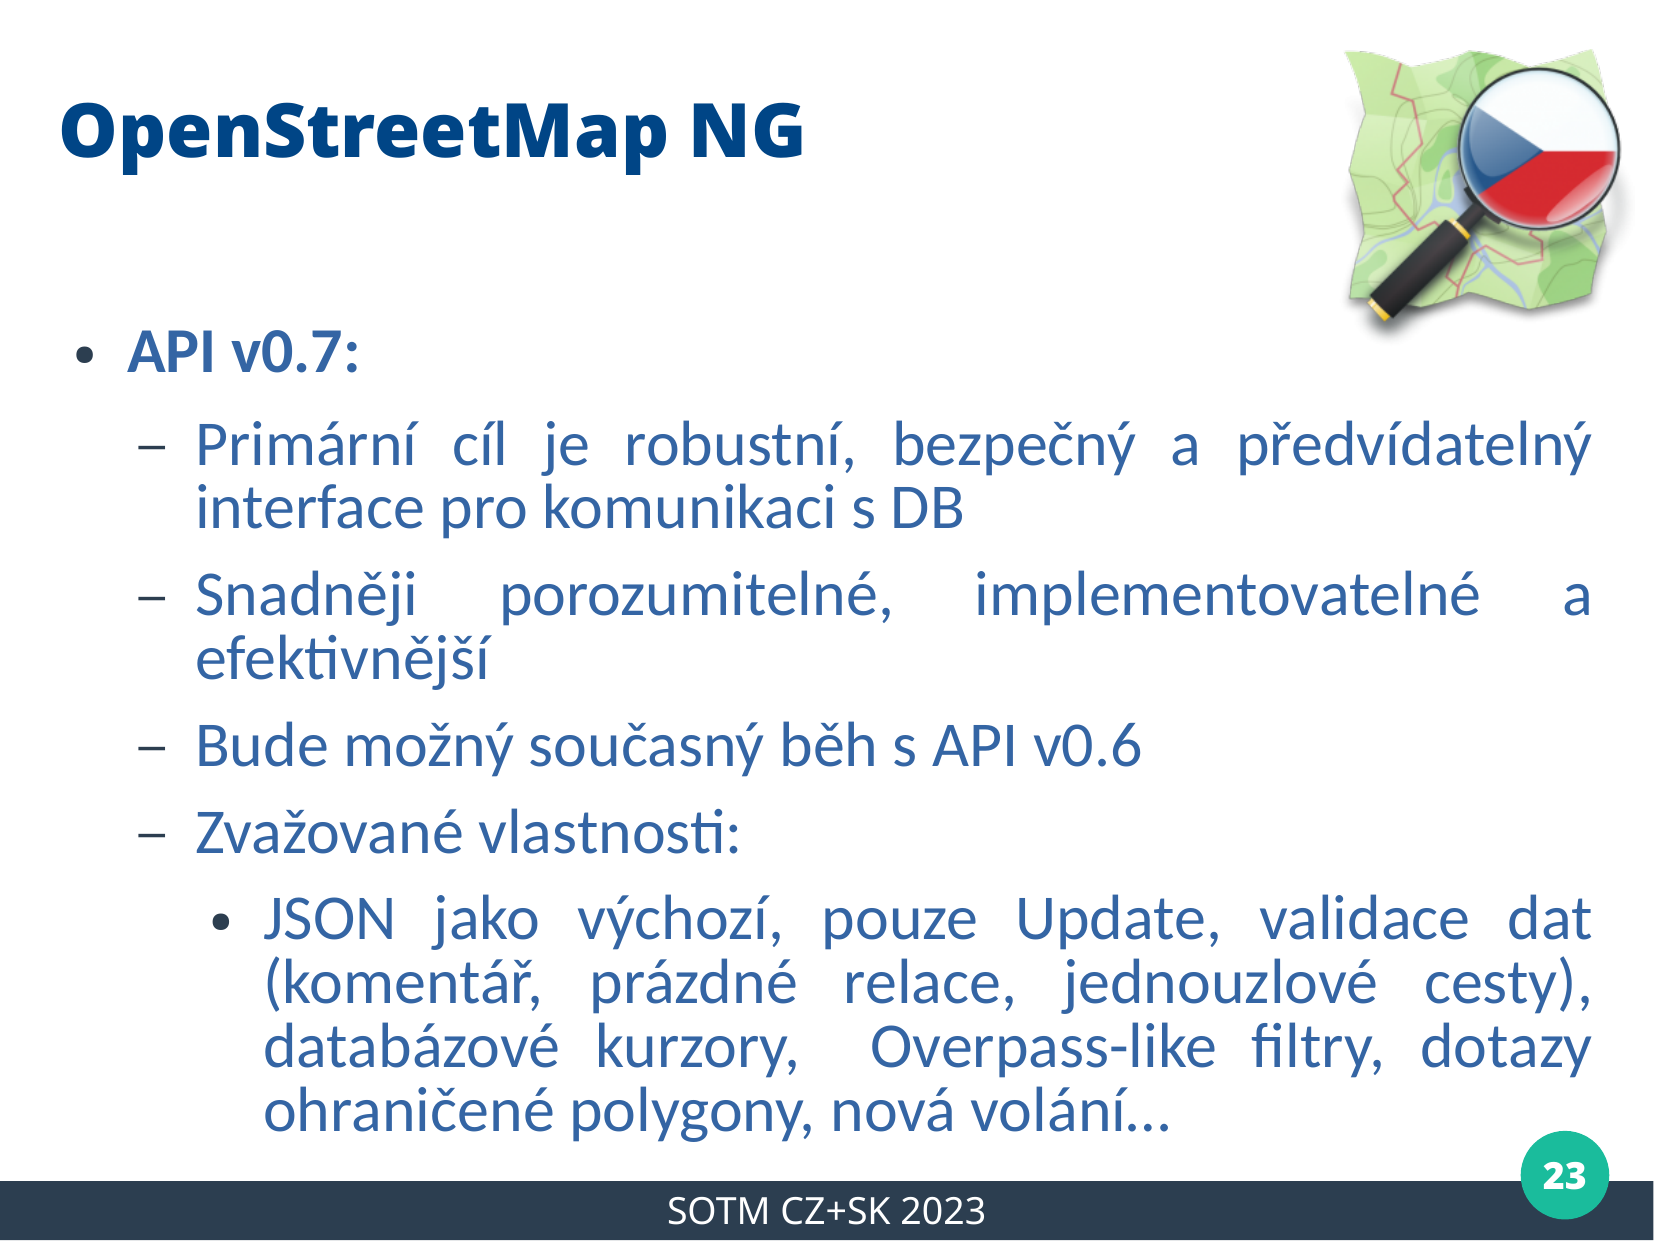

# OpenStreetMap NG
API v0.7:
Primární cíl je robustní, bezpečný a předvídatelný interface pro komunikaci s DB
Snadněji porozumitelné, implementovatelné a efektivnější
Bude možný současný běh s API v0.6
Zvažované vlastnosti:
JSON jako výchozí, pouze Update, validace dat (komentář, prázdné relace, jednouzlové cesty), databázové kurzory, Overpass-like filtry, dotazy ohraničené polygony, nová volání…
23
SOTM CZ+SK 2023